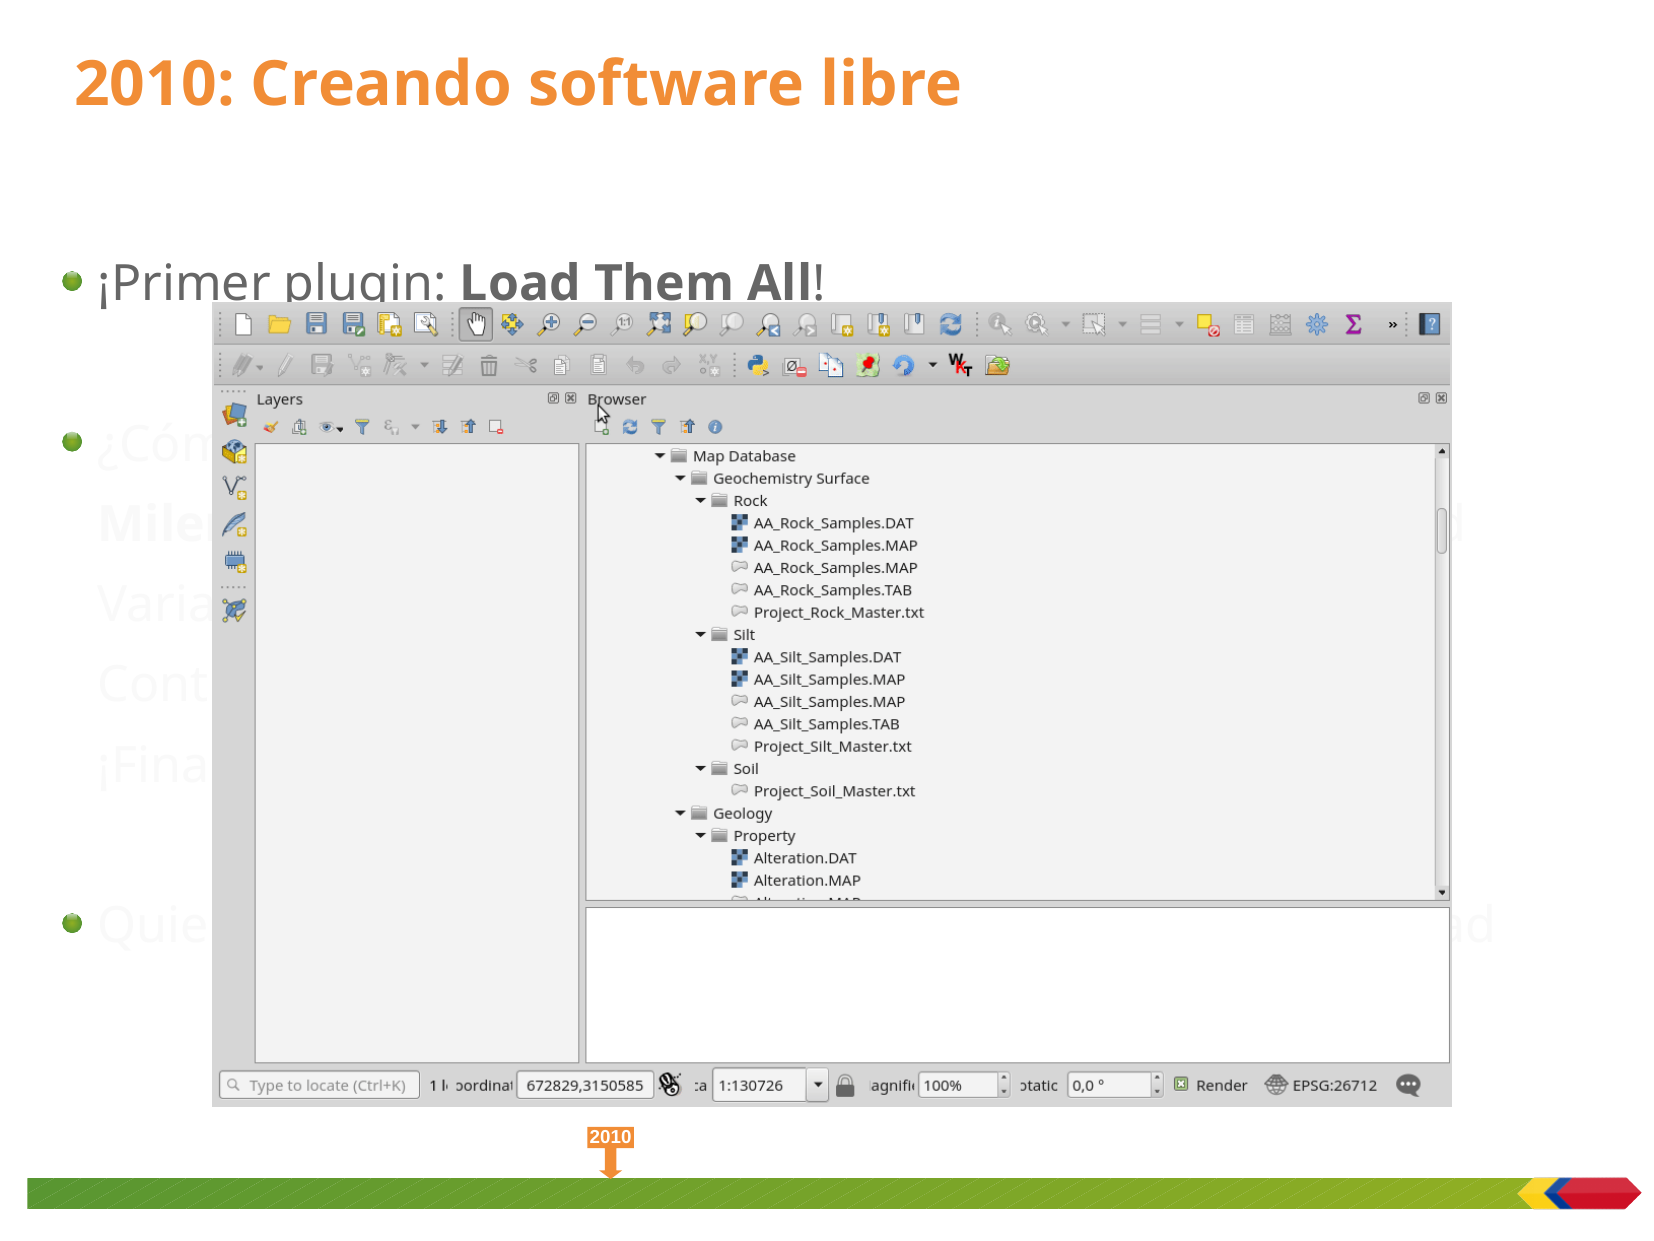

# 2010: Creando software libre
¡Primer plugin: Load Them All!
¿Cómo funciona el SL en la práctica?
Milena Nowotarska, pruebas y sugerencias de usabilidad
Varias solicitudes de funcionalidades de la comunidad
Contribuciones de David Bakeman y Sören Gebbert
¡Financiamiento de un australiano para migrar a QGIS v3!
Quien lo necesita lo paga, se beneficia toda una comunidad
2010